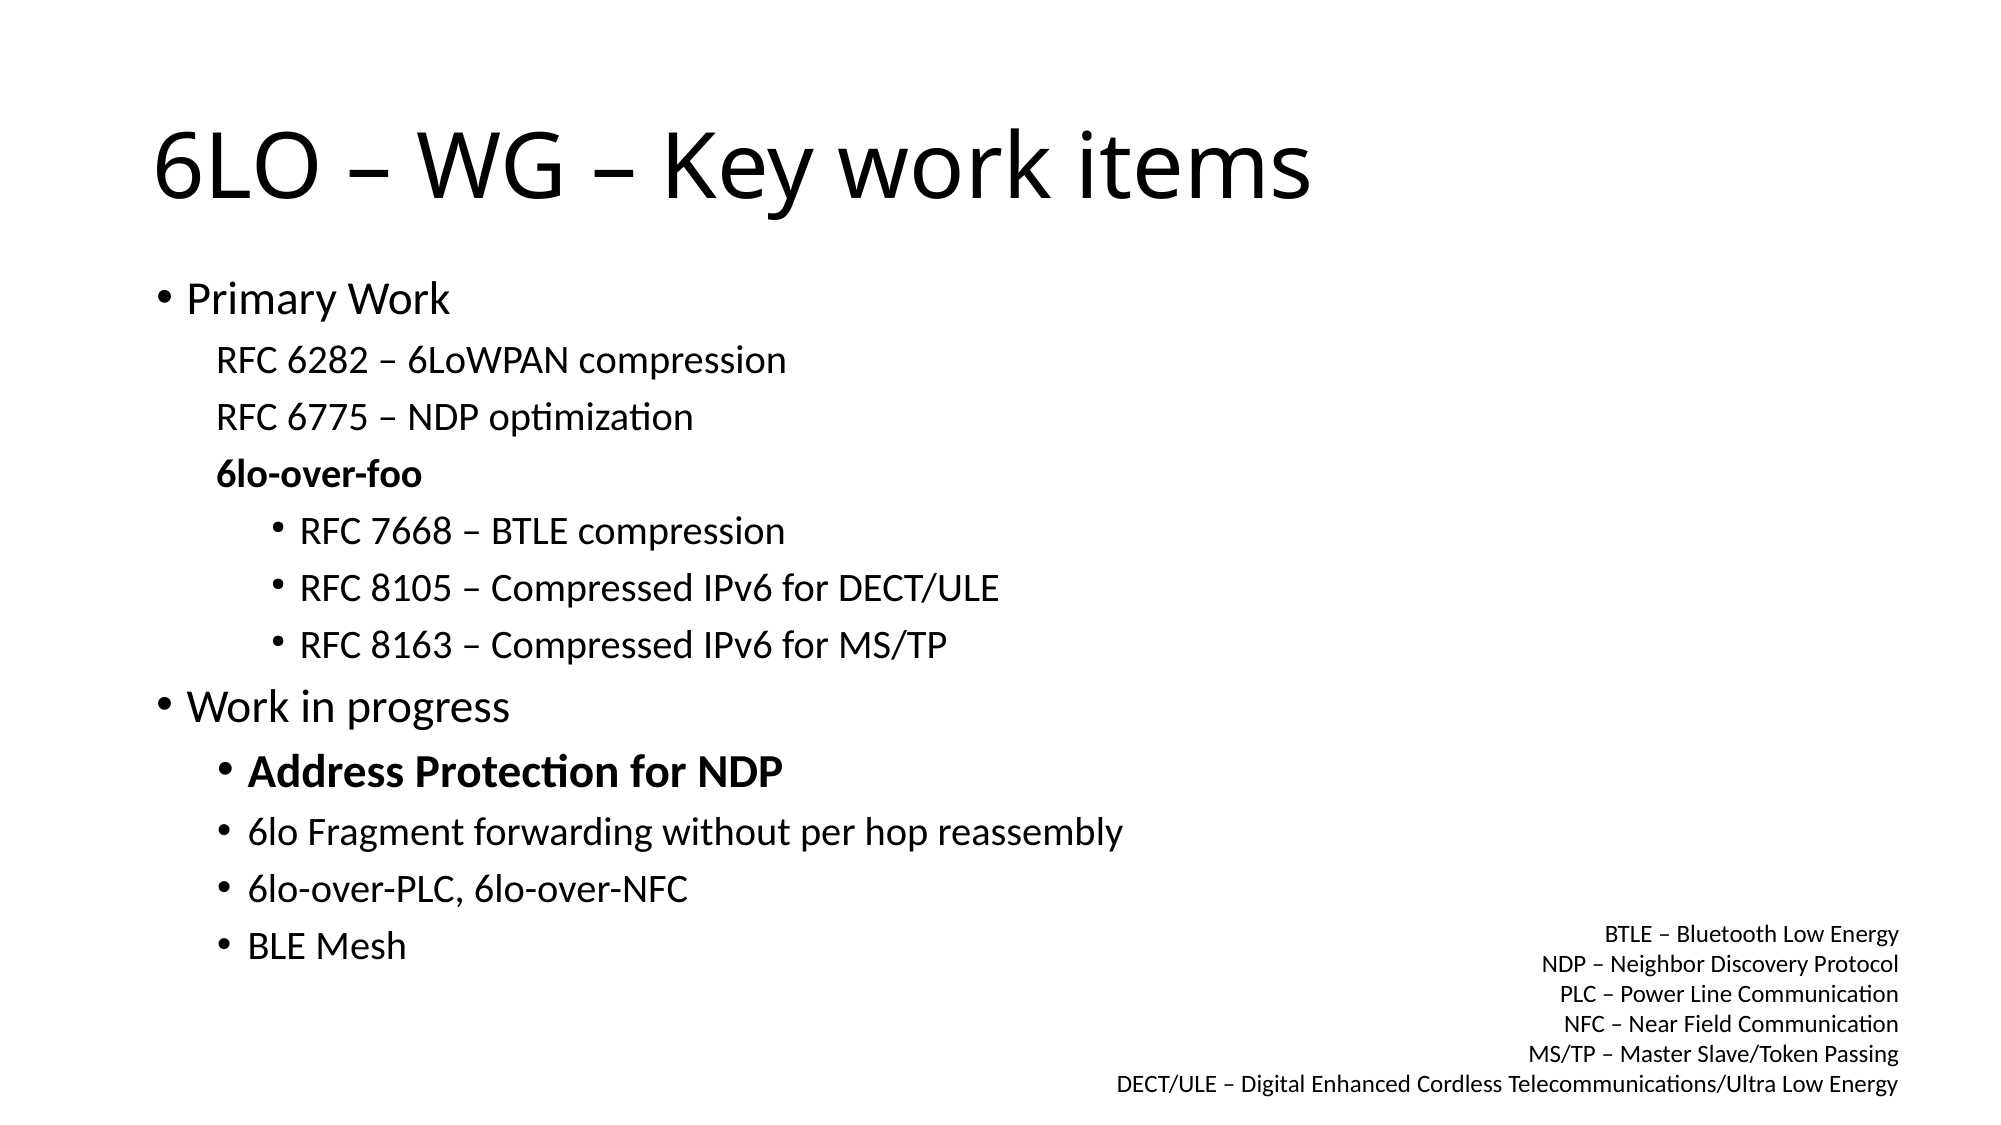

# 6LO – WG – Key work items
Primary Work
	RFC 6282 – 6LoWPAN compression
	RFC 6775 – NDP optimization
	6lo-over-foo
RFC 7668 – BTLE compression
RFC 8105 – Compressed IPv6 for DECT/ULE
RFC 8163 – Compressed IPv6 for MS/TP
Work in progress
Address Protection for NDP
6lo Fragment forwarding without per hop reassembly
6lo-over-PLC, 6lo-over-NFC
BLE Mesh
BTLE – Bluetooth Low Energy
NDP – Neighbor Discovery Protocol
PLC – Power Line Communication
NFC – Near Field Communication
MS/TP – Master Slave/Token Passing
DECT/ULE – Digital Enhanced Cordless Telecommunications/Ultra Low Energy